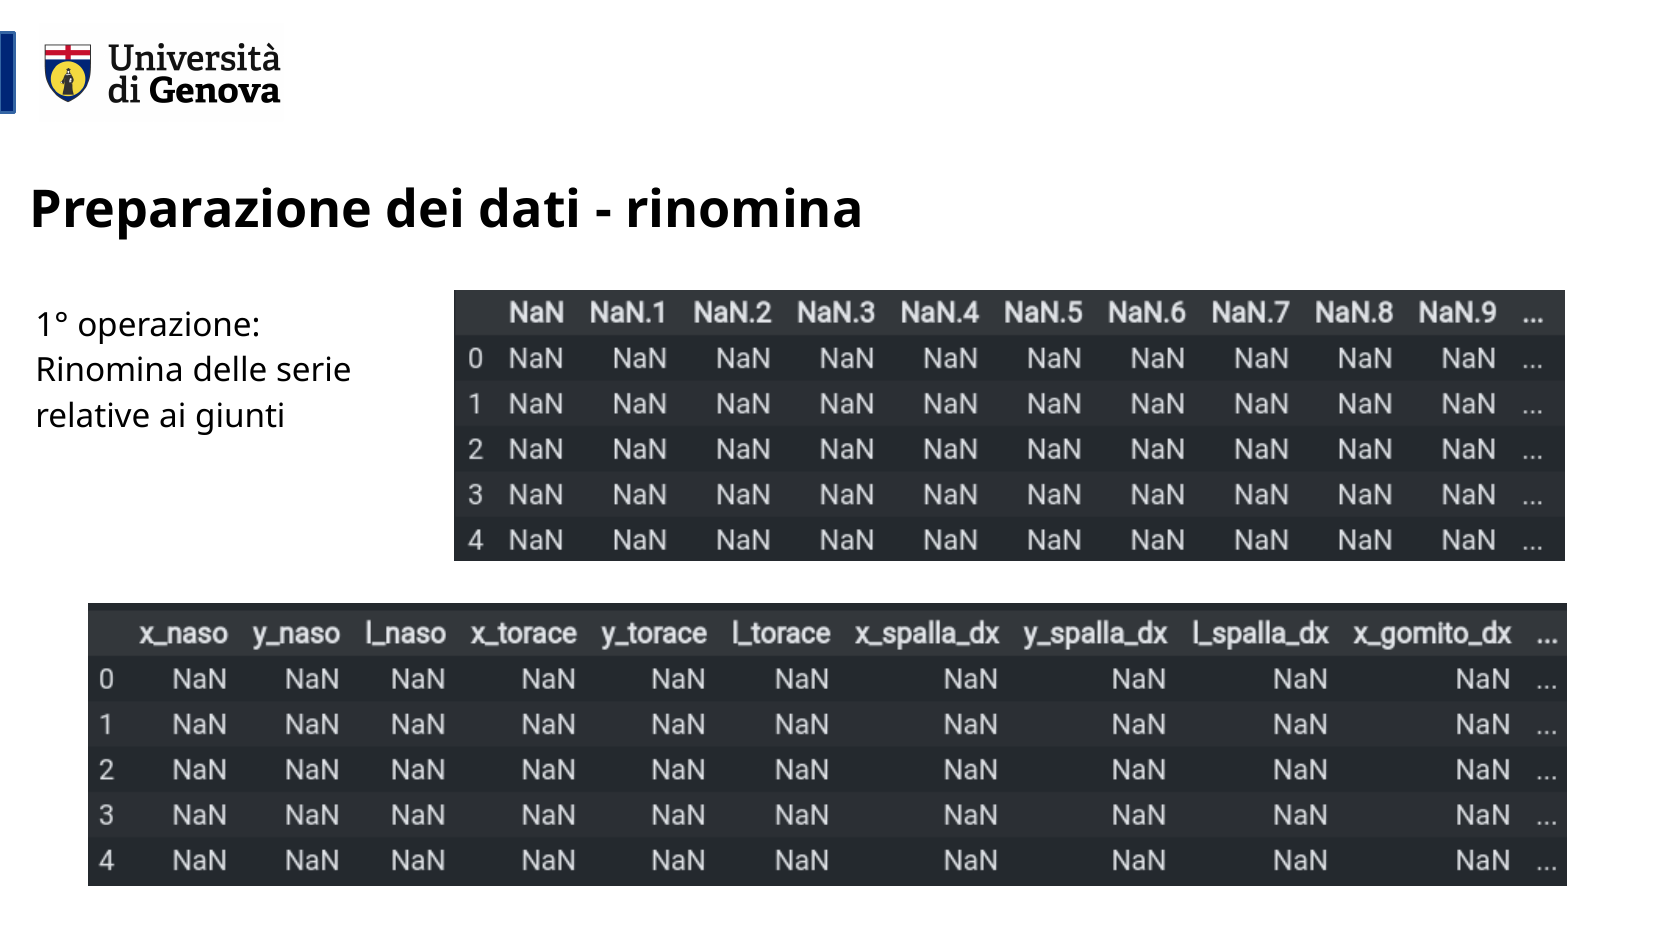

# Preparazione dei dati - rinomina
1° operazione:
Rinomina delle serie relative ai giunti